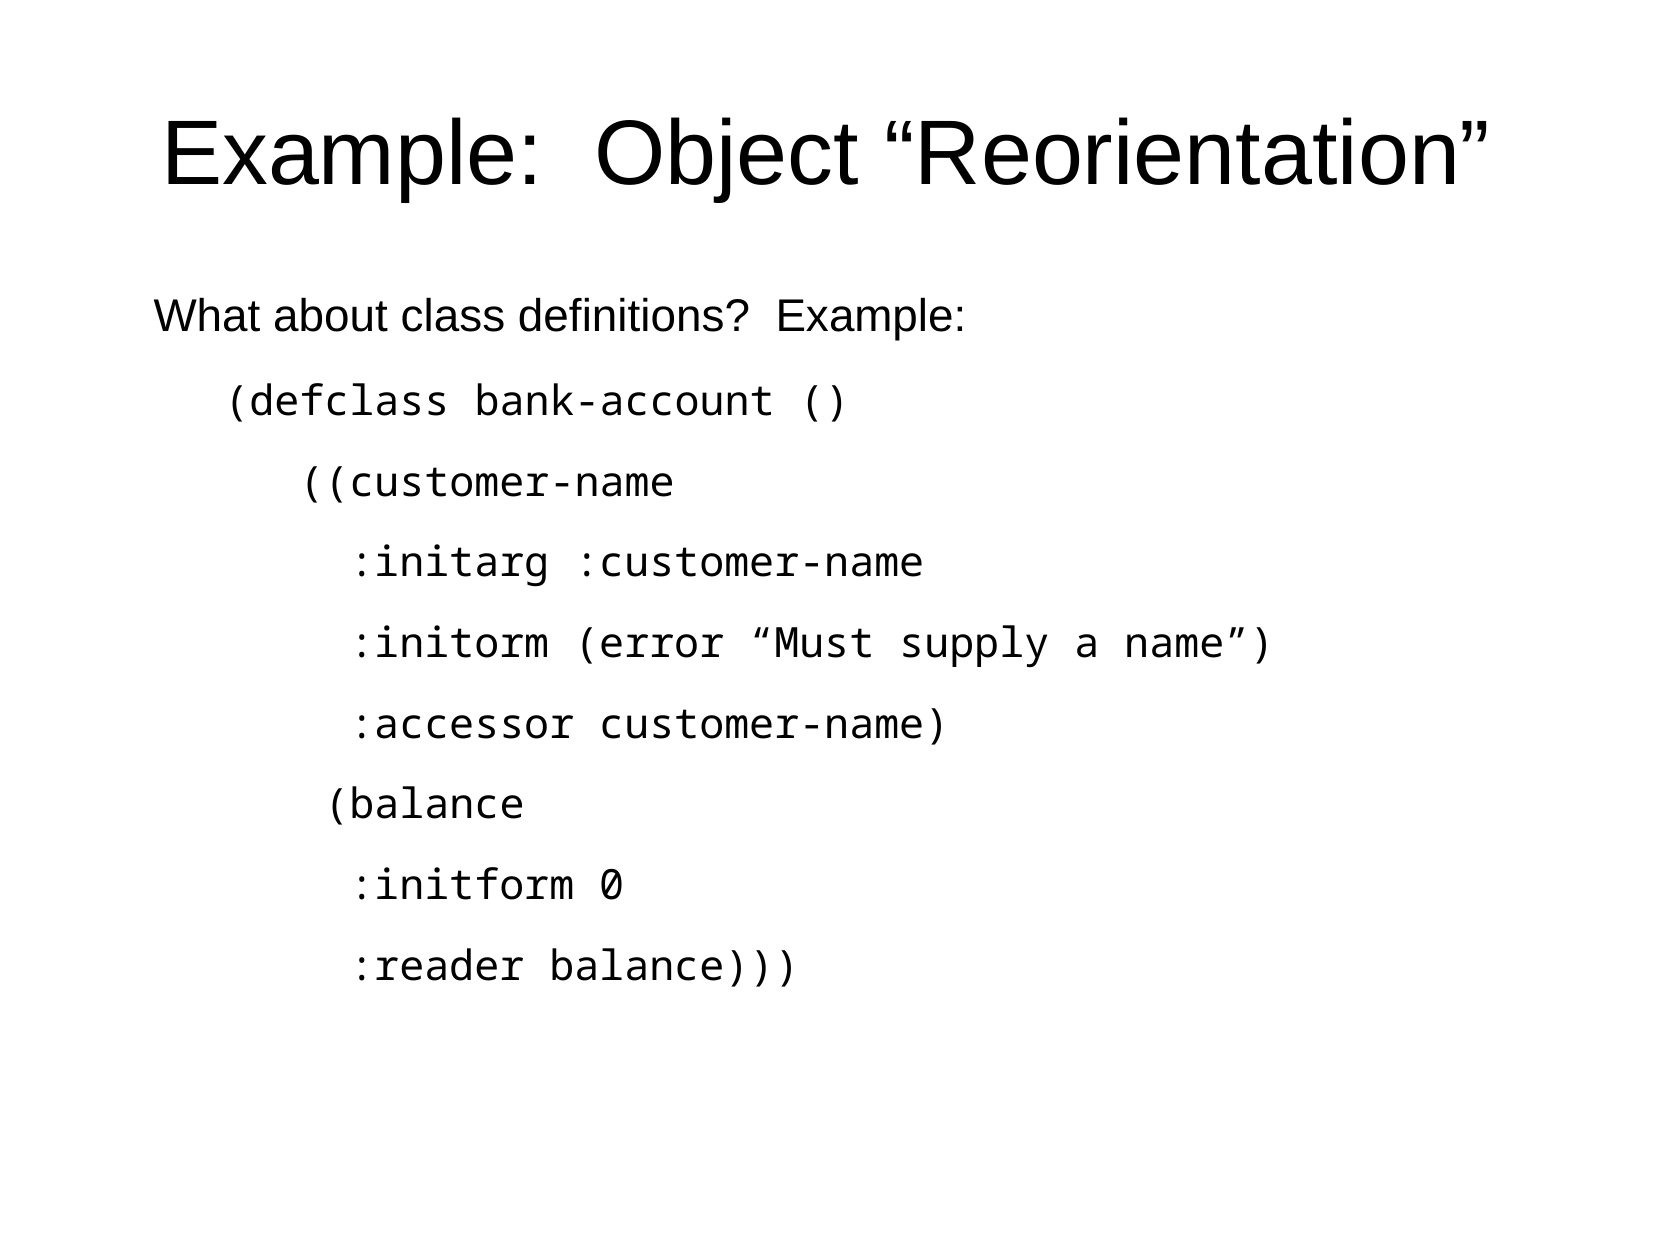

# Example: Object “Reorientation”
What about class definitions? Example:
(defclass bank-account ()
 ((customer-name
 :initarg :customer-name
 :initorm (error “Must supply a name”)
 :accessor customer-name)
 (balance
 :initform 0
 :reader balance)))